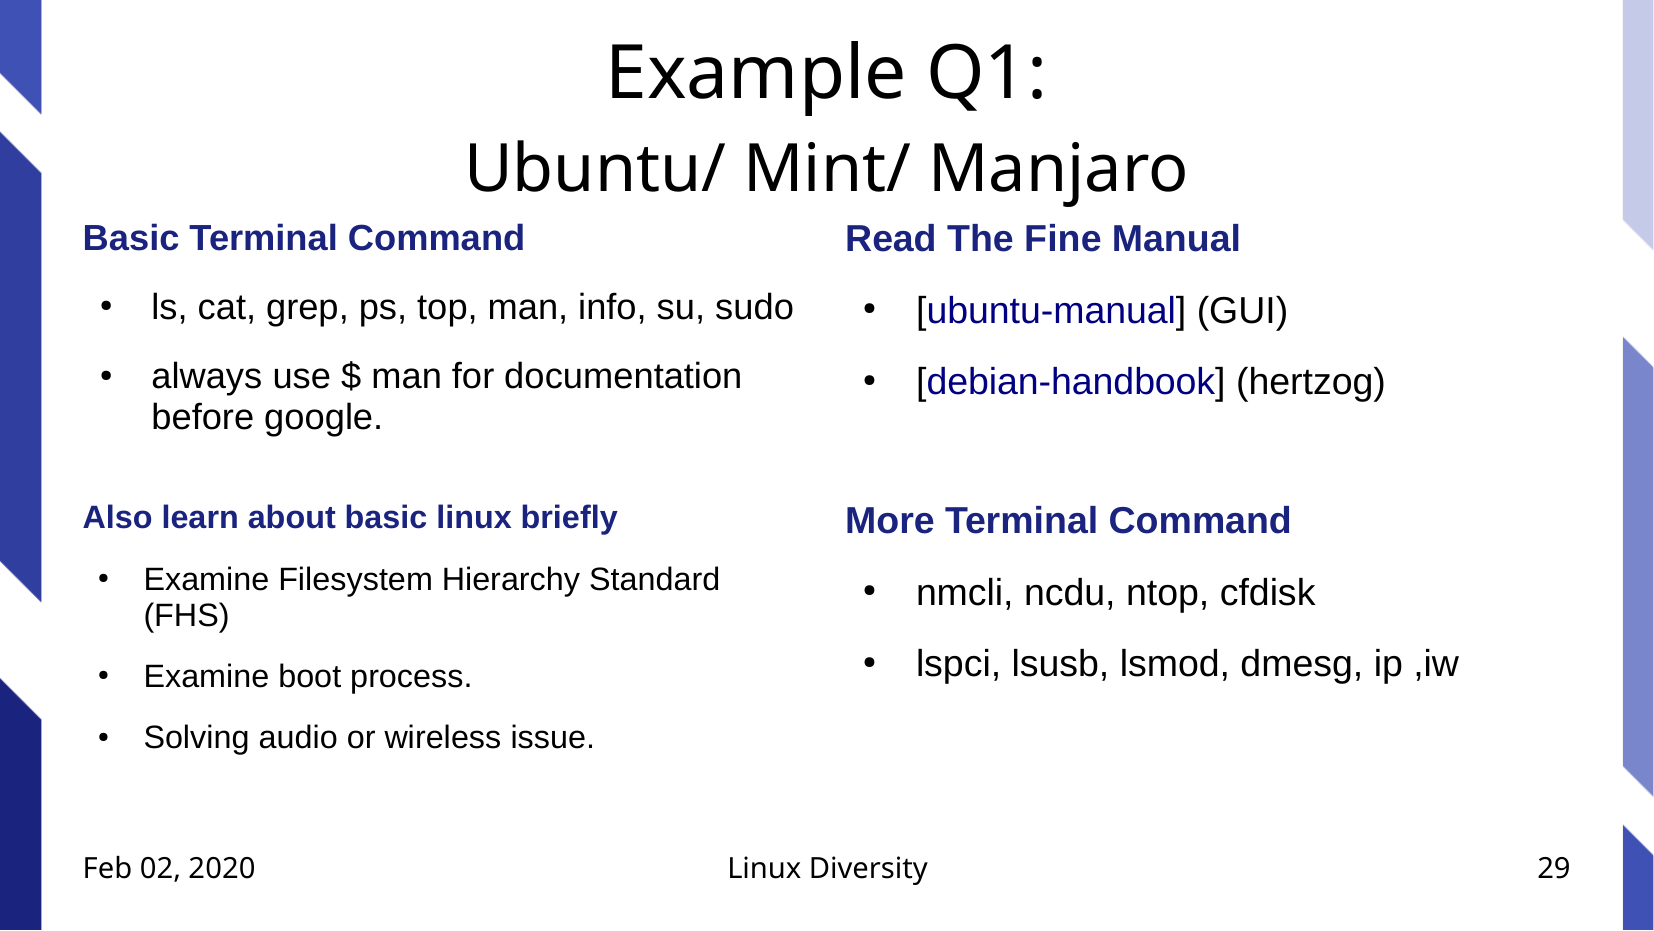

# Example Q1: Ubuntu/ Mint/ Manjaro
Basic Terminal Command
ls, cat, grep, ps, top, man, info, su, sudo
always use $ man for documentation before google.
Read The Fine Manual
[ubuntu-manual] (GUI)
[debian-handbook] (hertzog)
Also learn about basic linux briefly
Examine Filesystem Hierarchy Standard (FHS)
Examine boot process.
Solving audio or wireless issue.
More Terminal Command
nmcli, ncdu, ntop, cfdisk
lspci, lsusb, lsmod, dmesg, ip ,iw
Feb 02, 2020
Linux Diversity
29